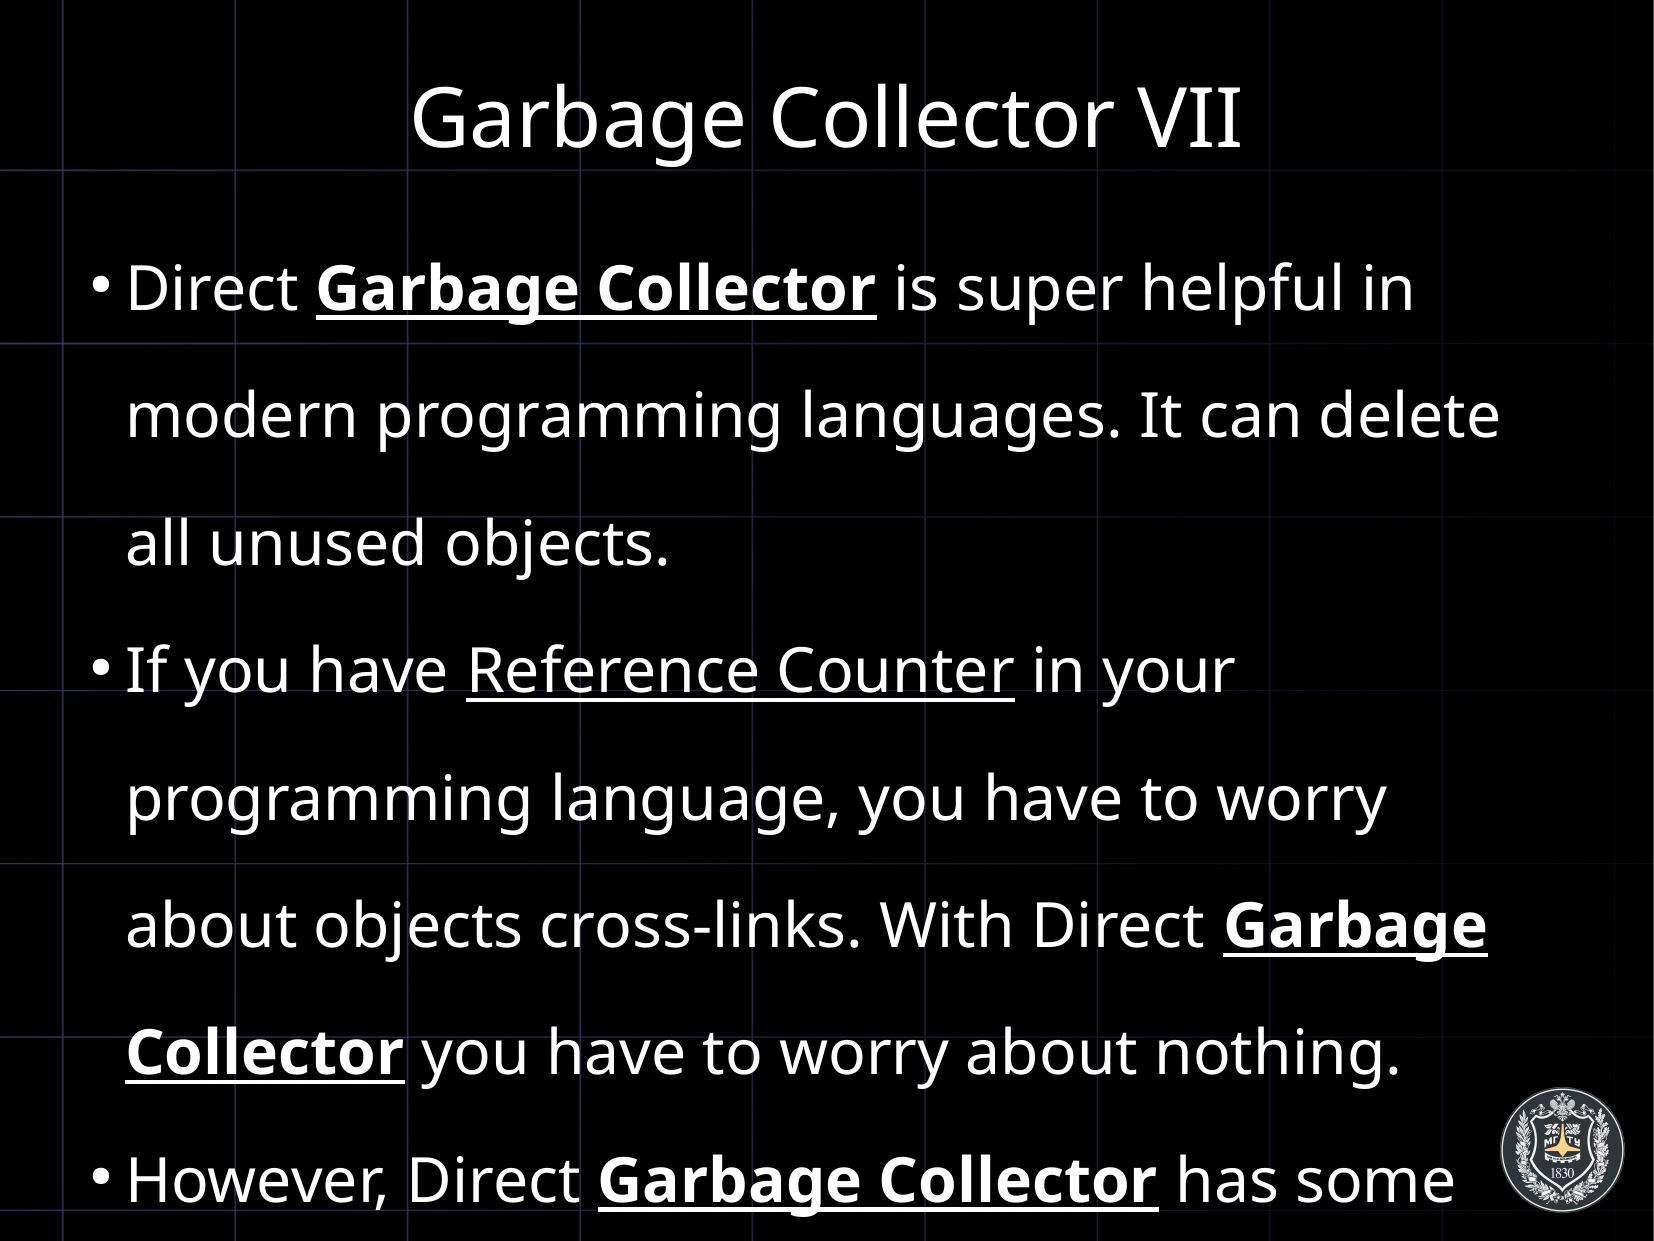

# Garbage Collector VII
Direct Garbage Collector is super helpful in modern programming languages. It can delete all unused objects.
If you have Reference Counter in your programming language, you have to worry about objects cross-links. With Direct Garbage Collector you have to worry about nothing.
However, Direct Garbage Collector has some disadvantages:
It is quite complicated.